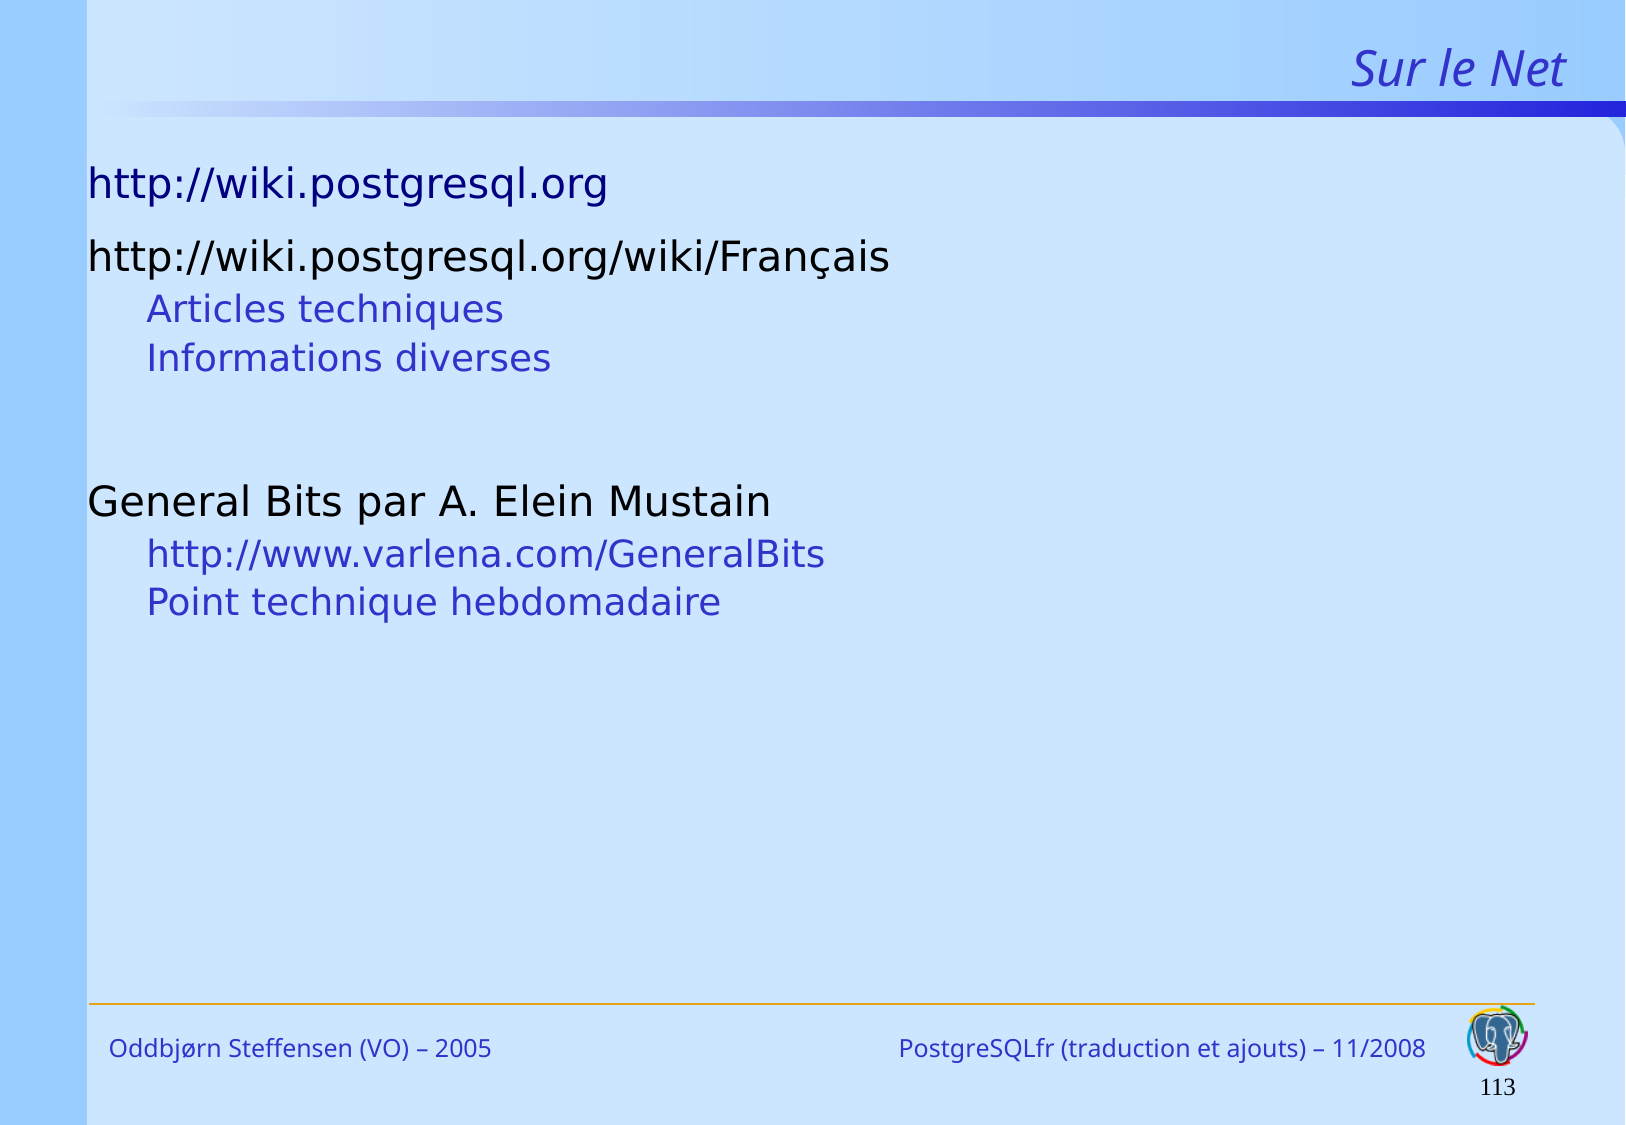

# Sur le Net
http://wiki.postgresql.org
http://wiki.postgresql.org/wiki/Français
Articles techniques
Informations diverses
General Bits par A. Elein Mustain
http://www.varlena.com/GeneralBits
Point technique hebdomadaire